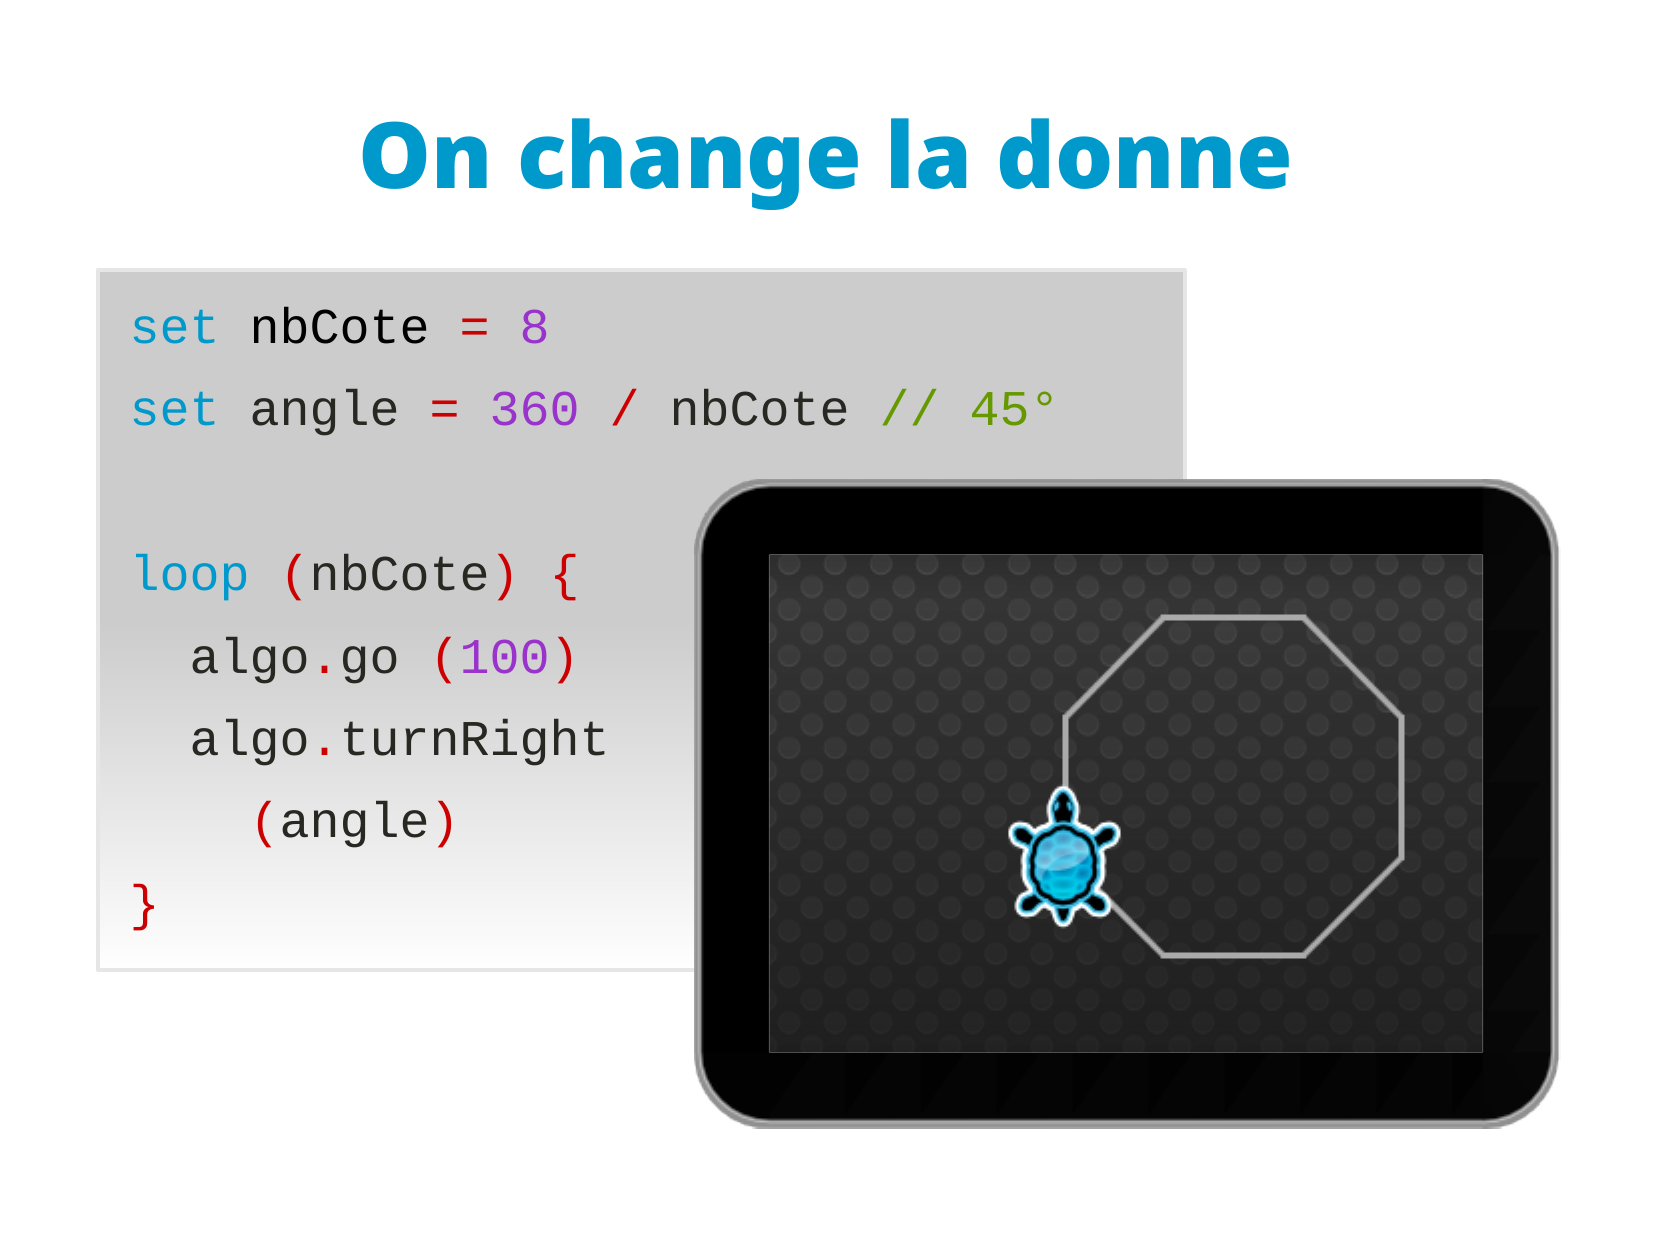

# On change la donne
set nbCote = 8
set angle = 360 / nbCote // 45°
loop (nbCote) {
 algo.go (100)
 algo.turnRight
 (angle)
}